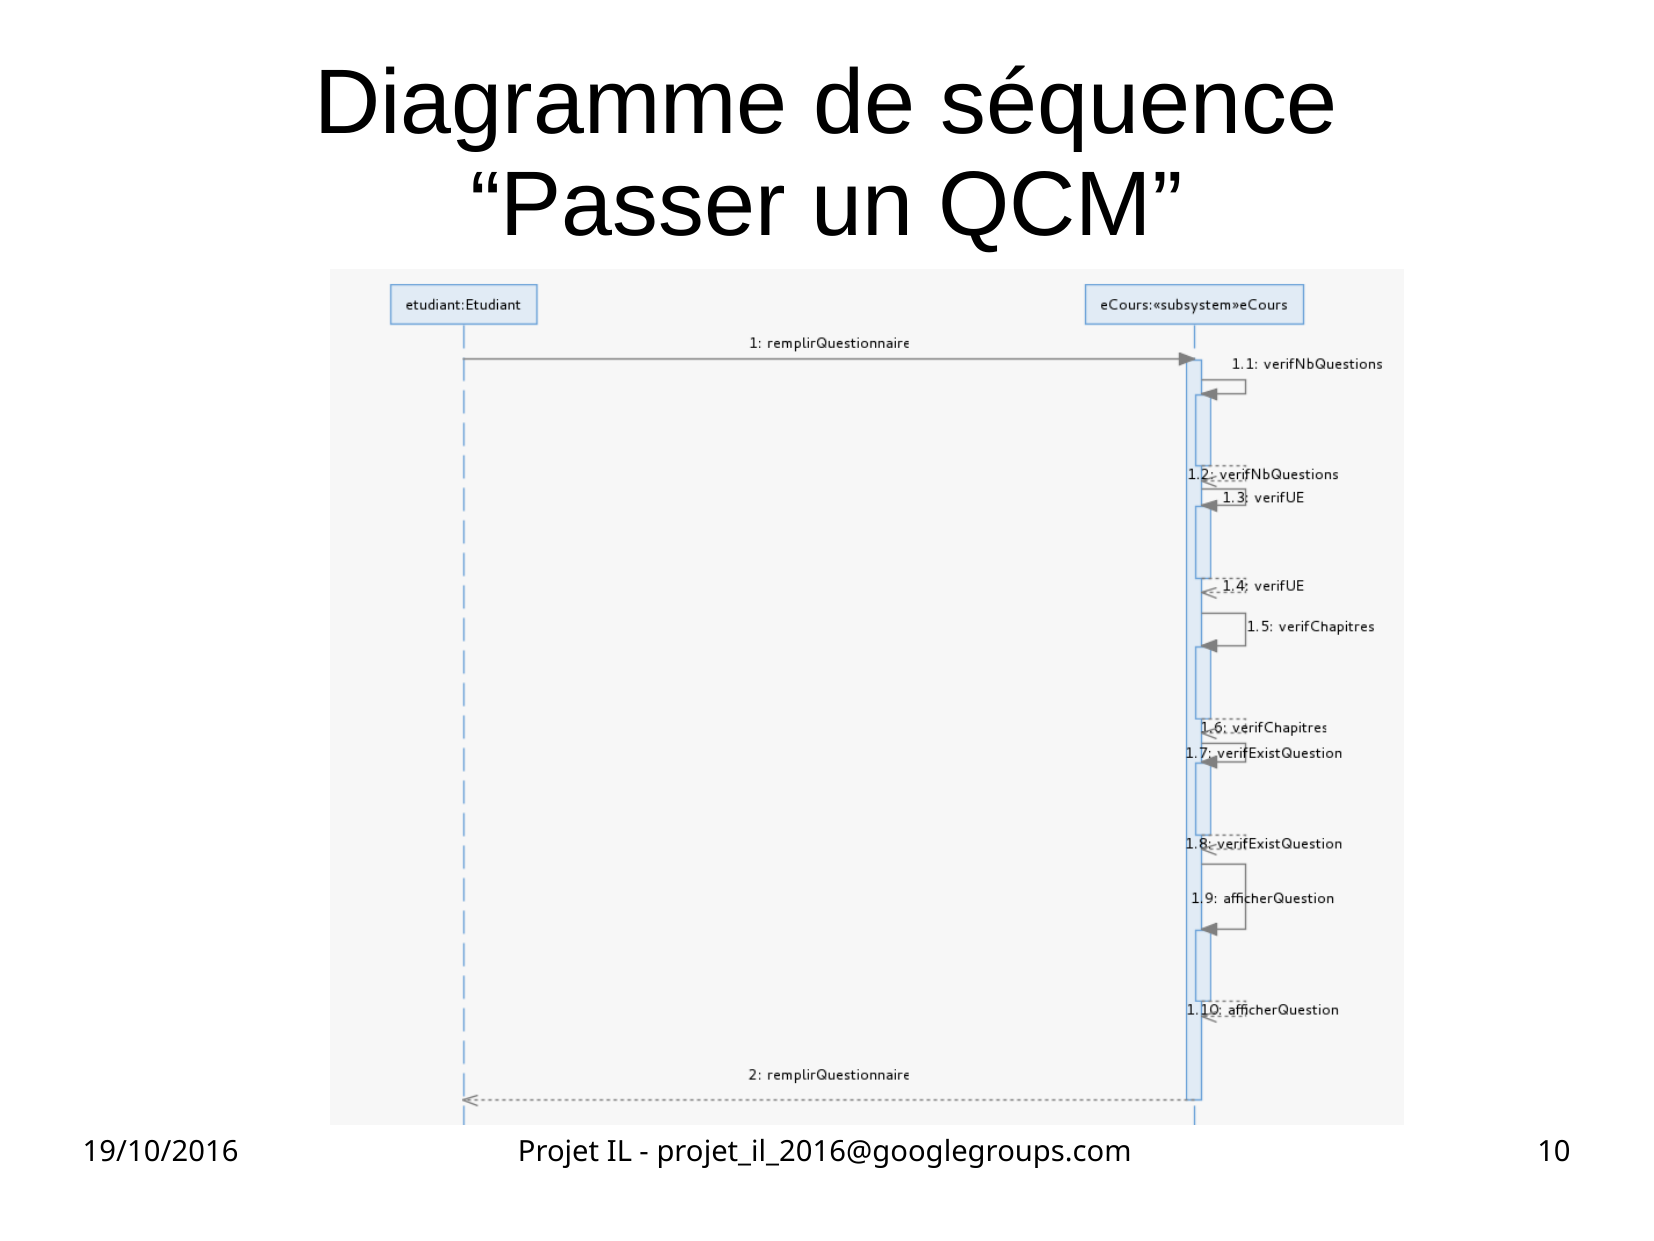

# Diagramme de séquence “Passer un QCM”
19/10/2016
Projet IL - projet_il_2016@googlegroups.com
10